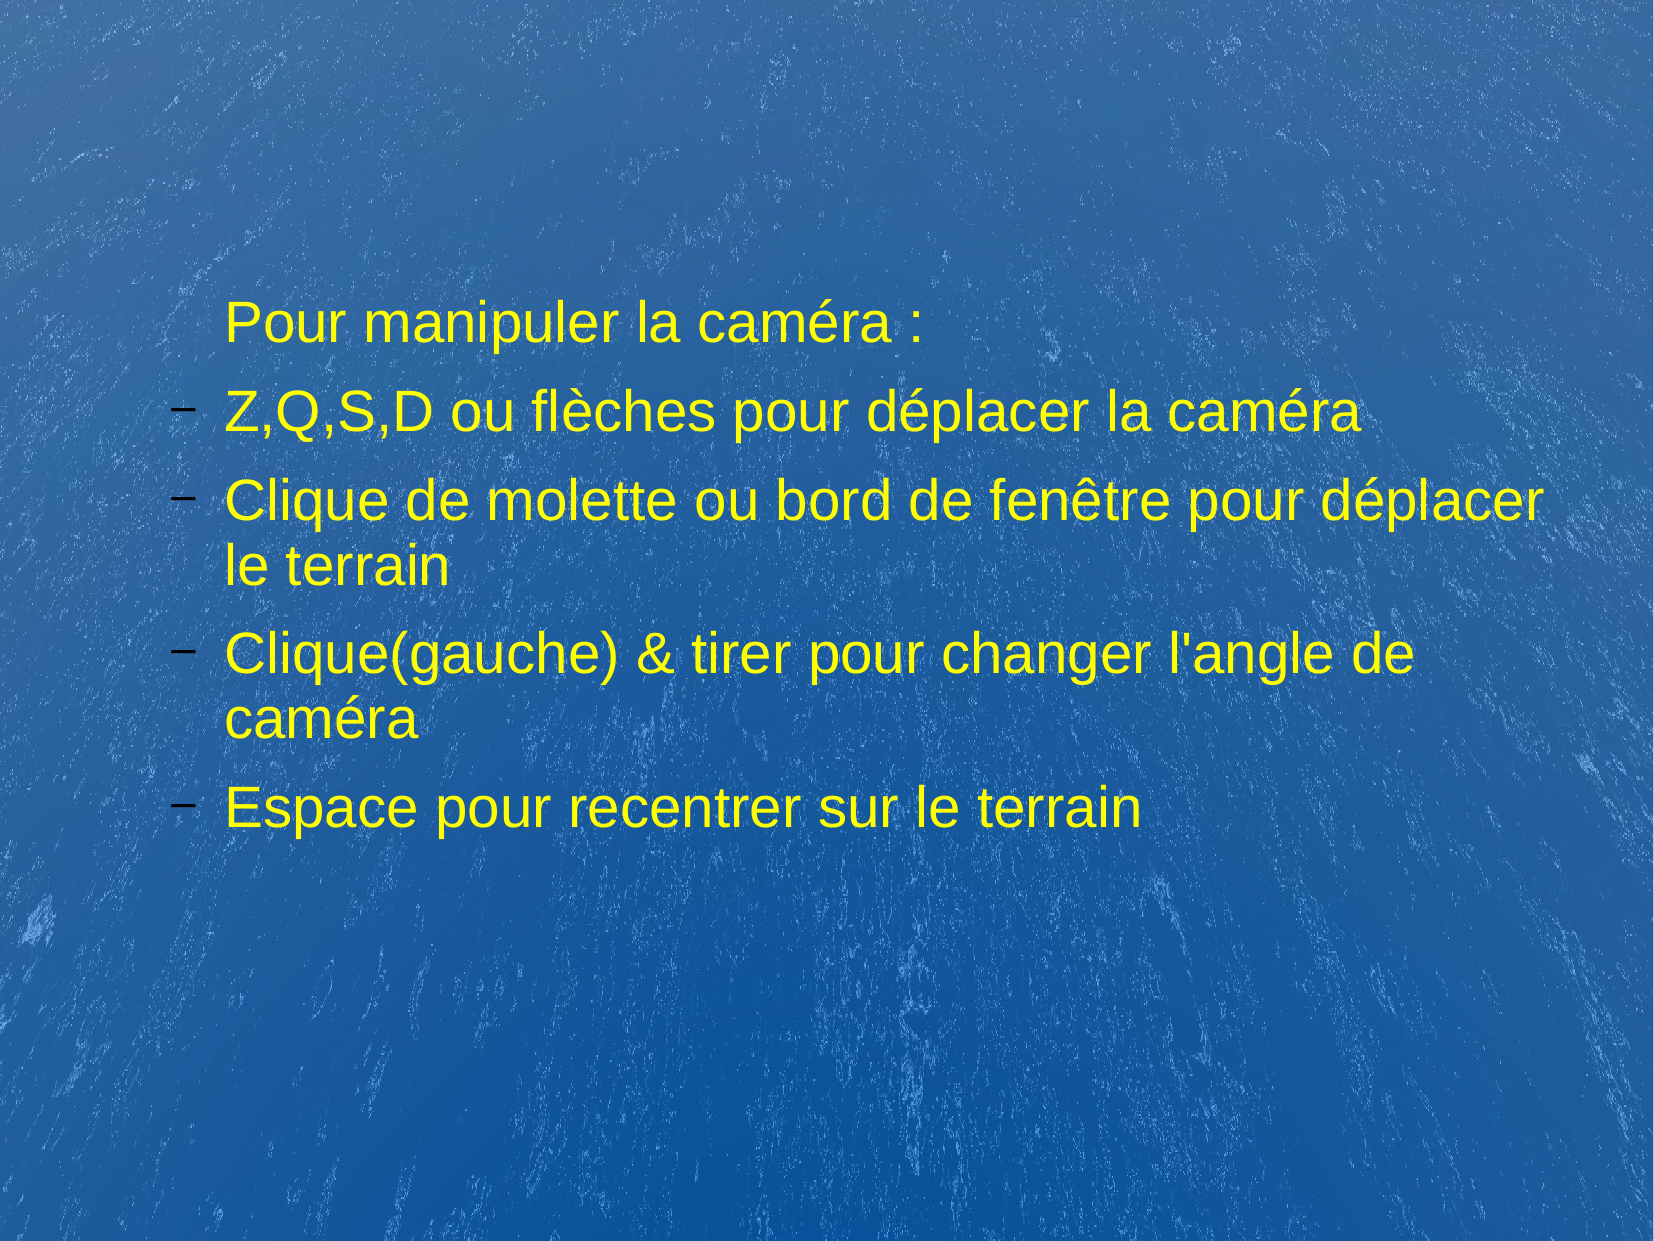

#
Pour manipuler la caméra :
Z,Q,S,D ou flèches pour déplacer la caméra
Clique de molette ou bord de fenêtre pour déplacer le terrain
Clique(gauche) & tirer pour changer l'angle de caméra
Espace pour recentrer sur le terrain